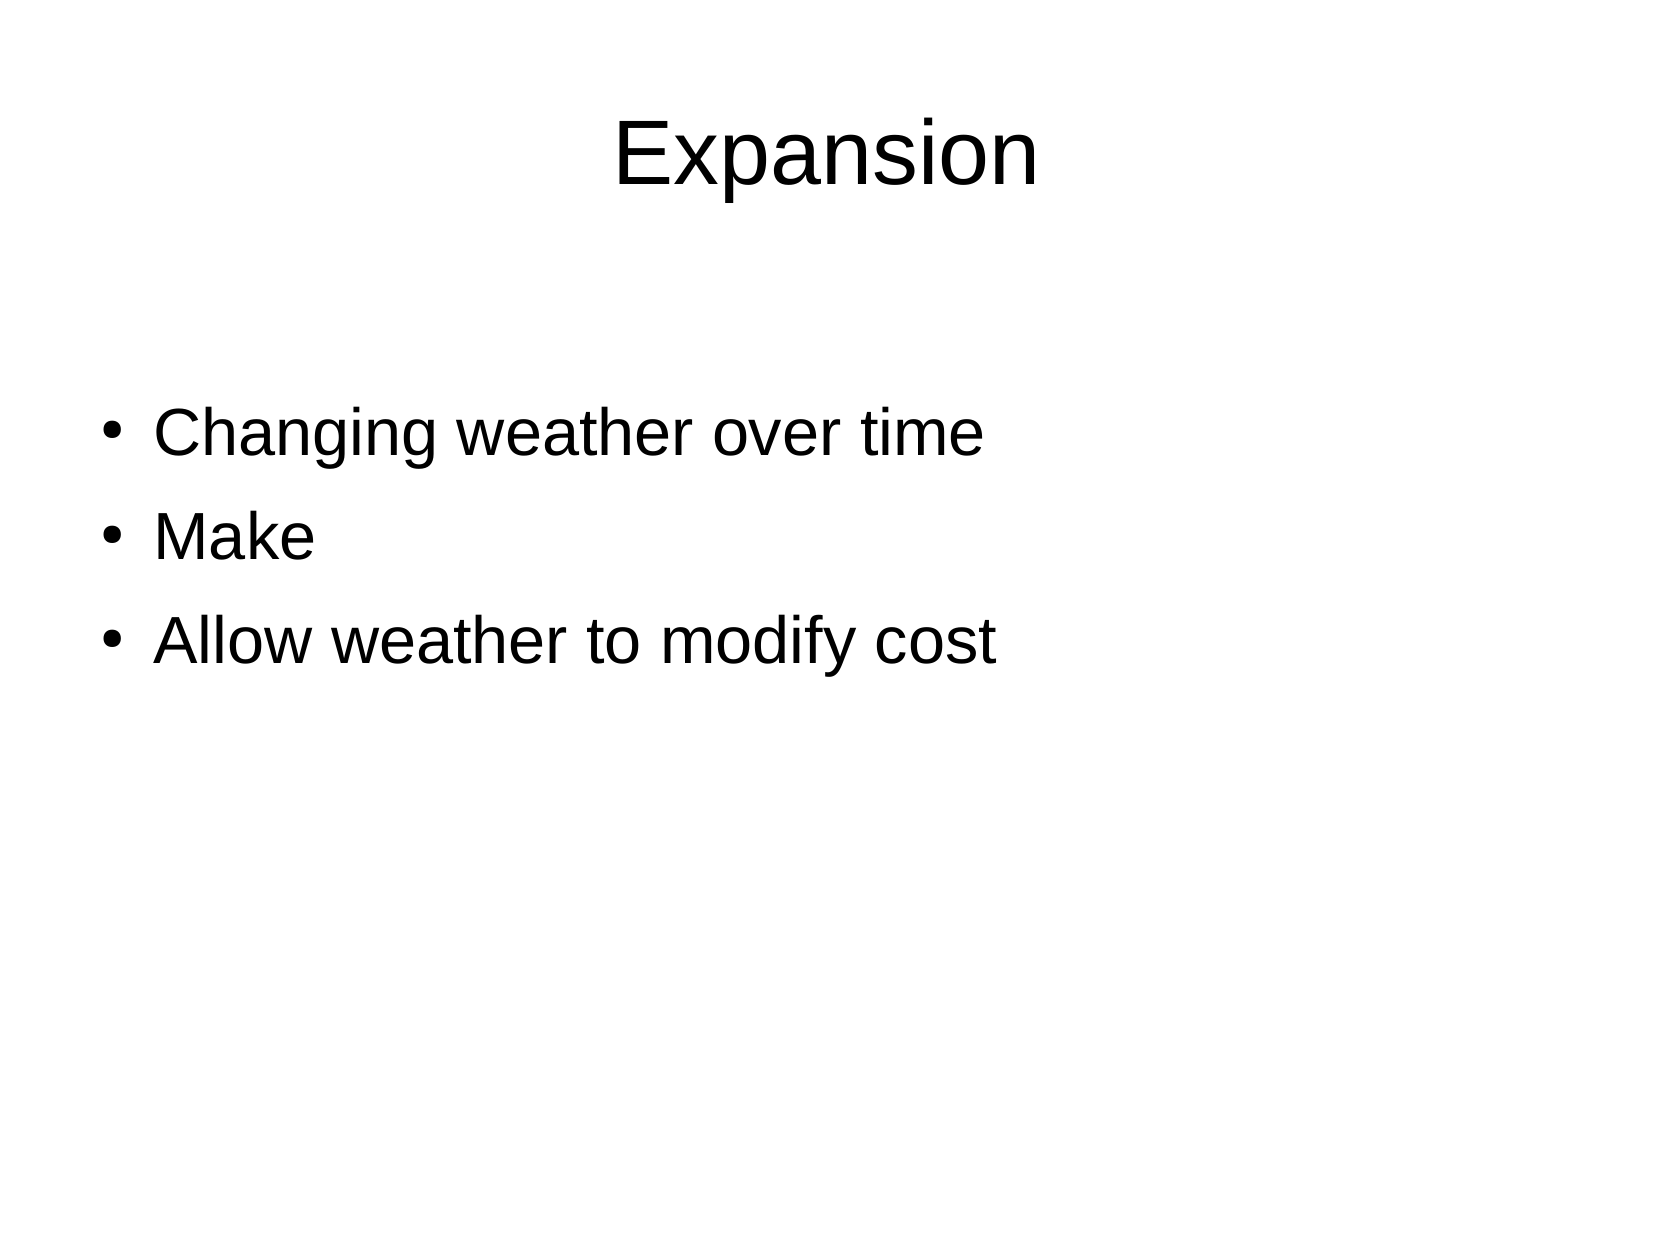

# Expansion
Changing weather over time
Make
Allow weather to modify cost